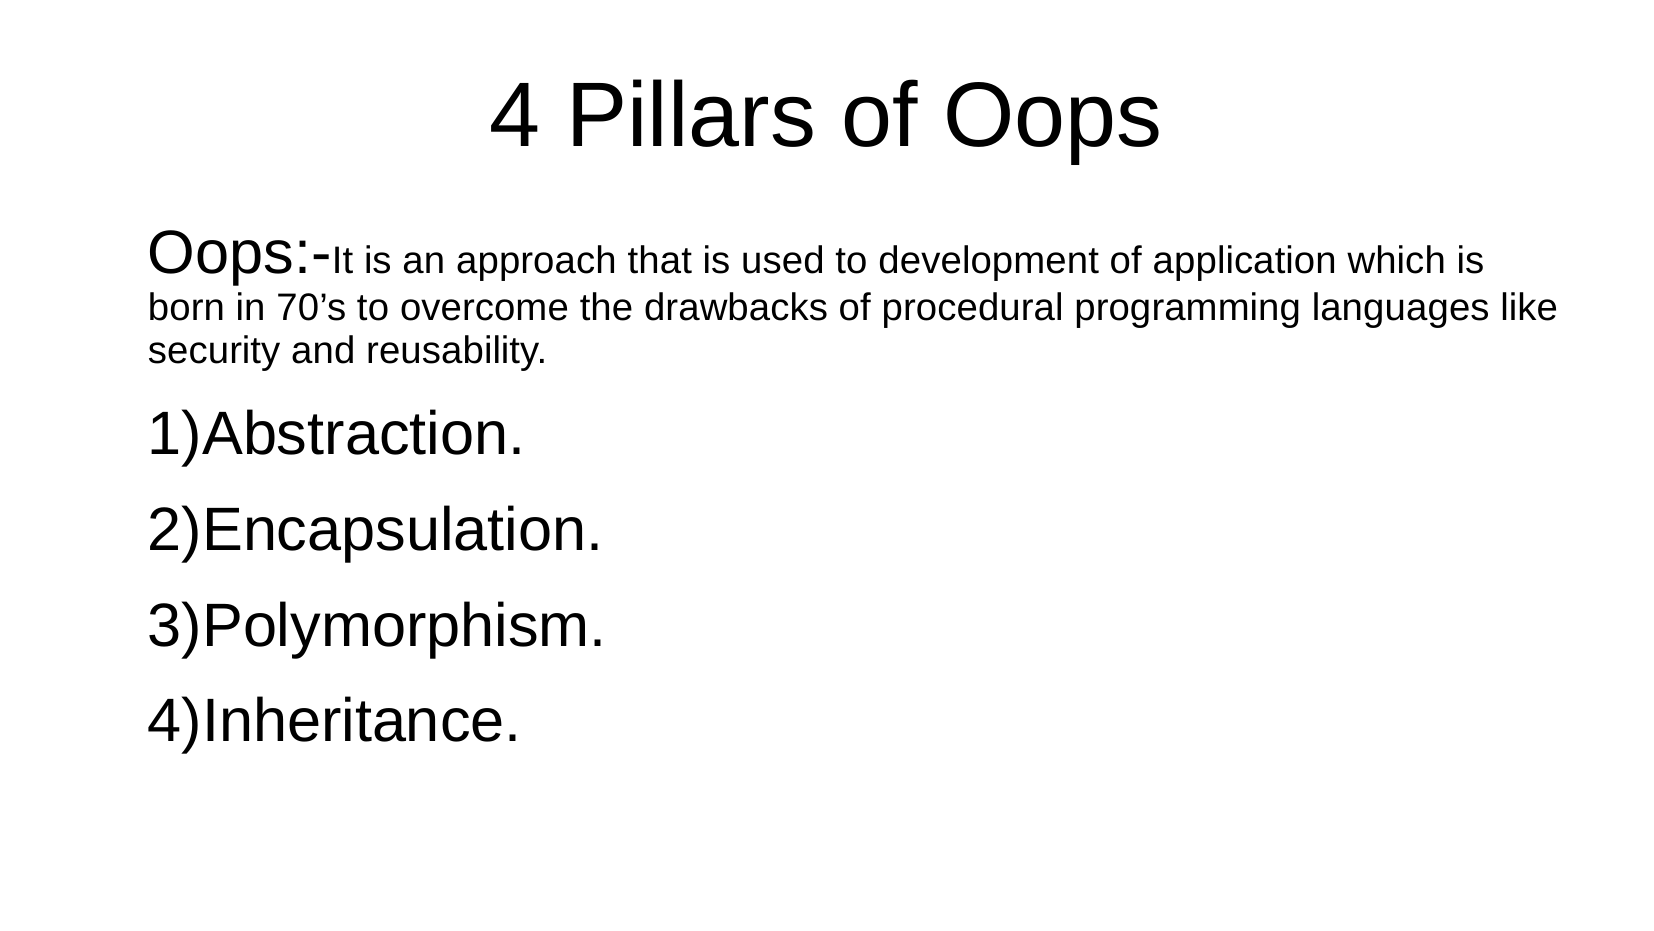

# 4 Pillars of Oops
Oops:-It is an approach that is used to development of application which is born in 70’s to overcome the drawbacks of procedural programming languages like security and reusability.
1)Abstraction.
2)Encapsulation.
3)Polymorphism.
4)Inheritance.